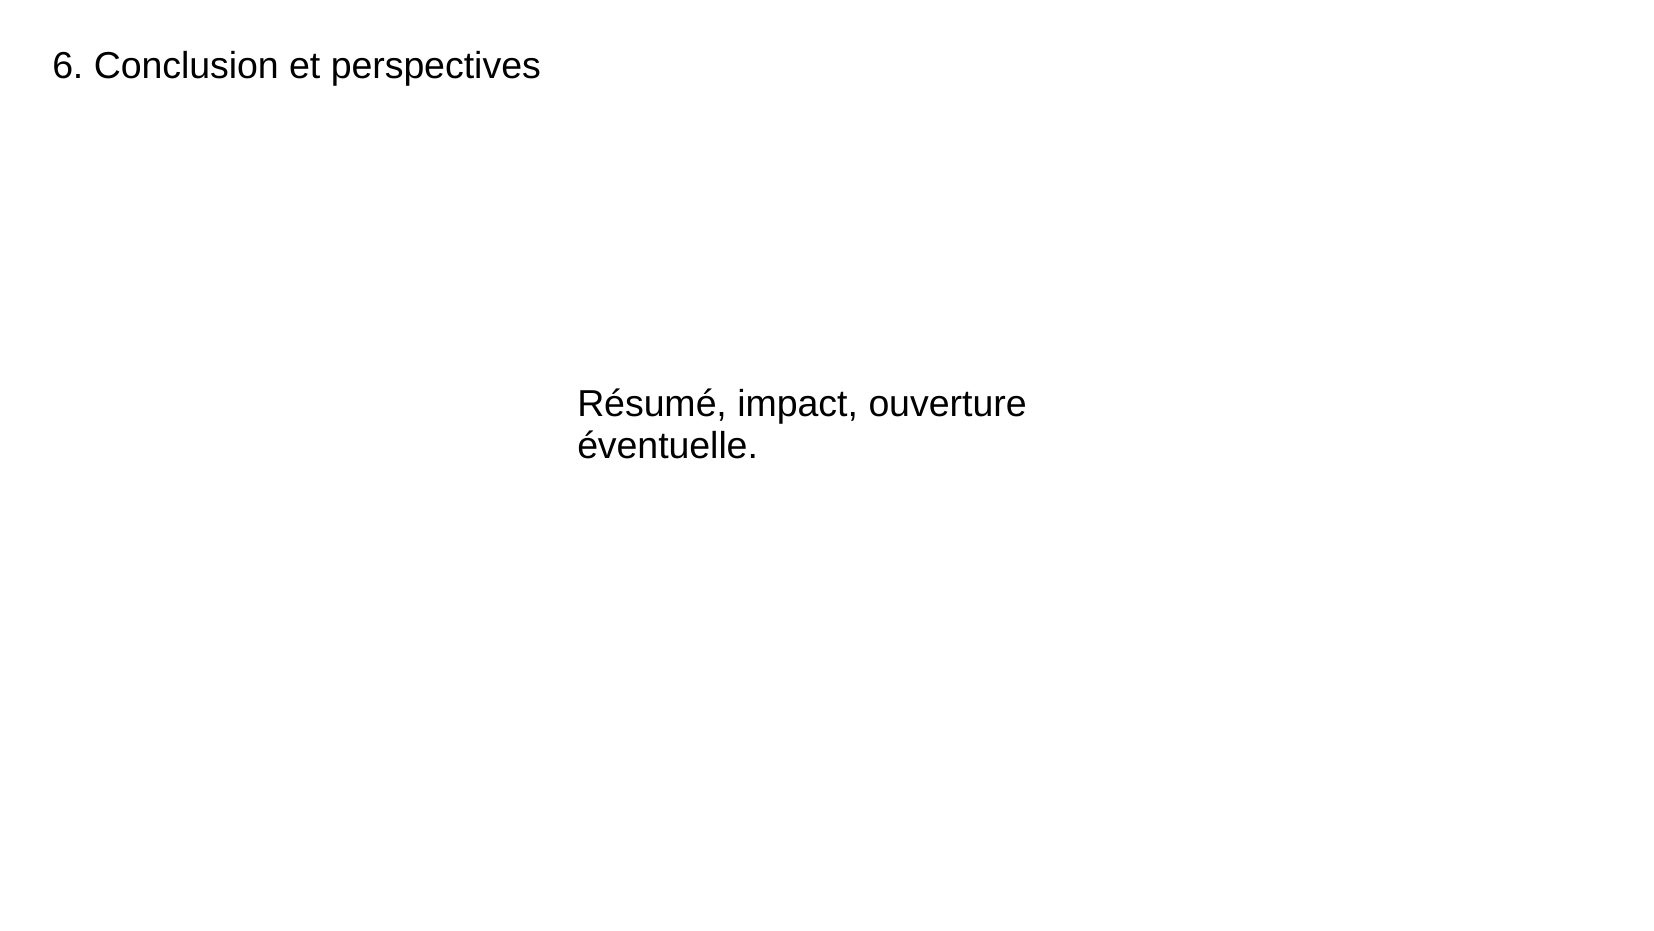

6. Conclusion et perspectives
Résumé, impact, ouverture éventuelle.